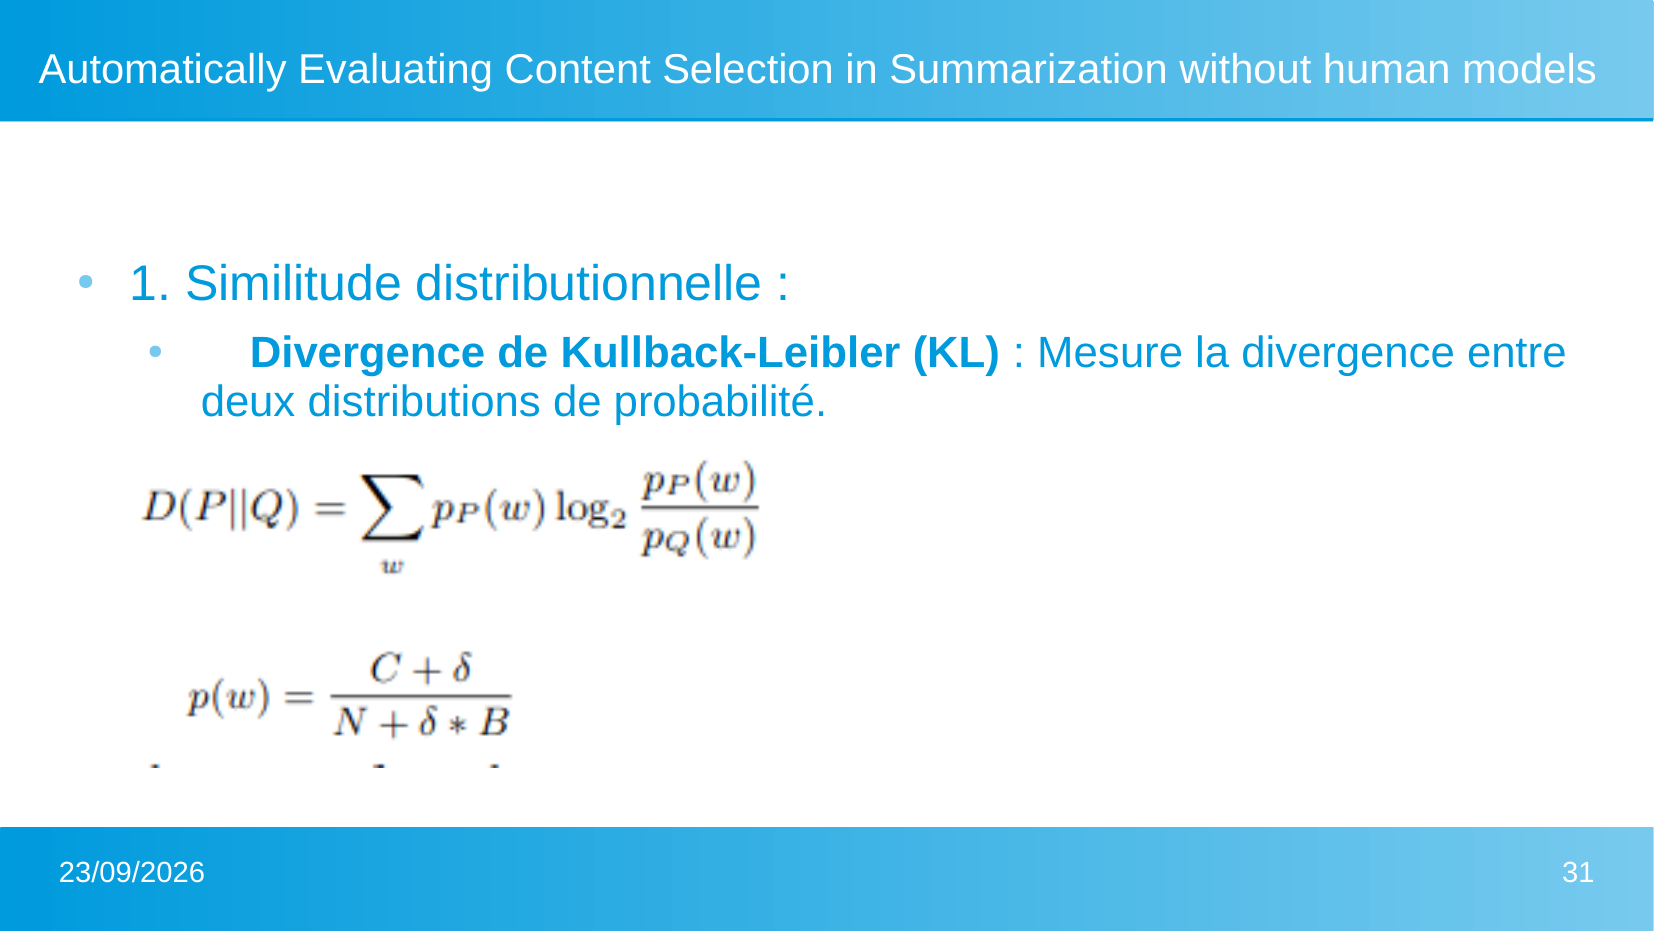

# Automatically Evaluating Content Selection in Summarization without human models
1. Similitude distributionnelle :
 Divergence de Kullback-Leibler (KL) : Mesure la divergence entre deux distributions de probabilité.
31